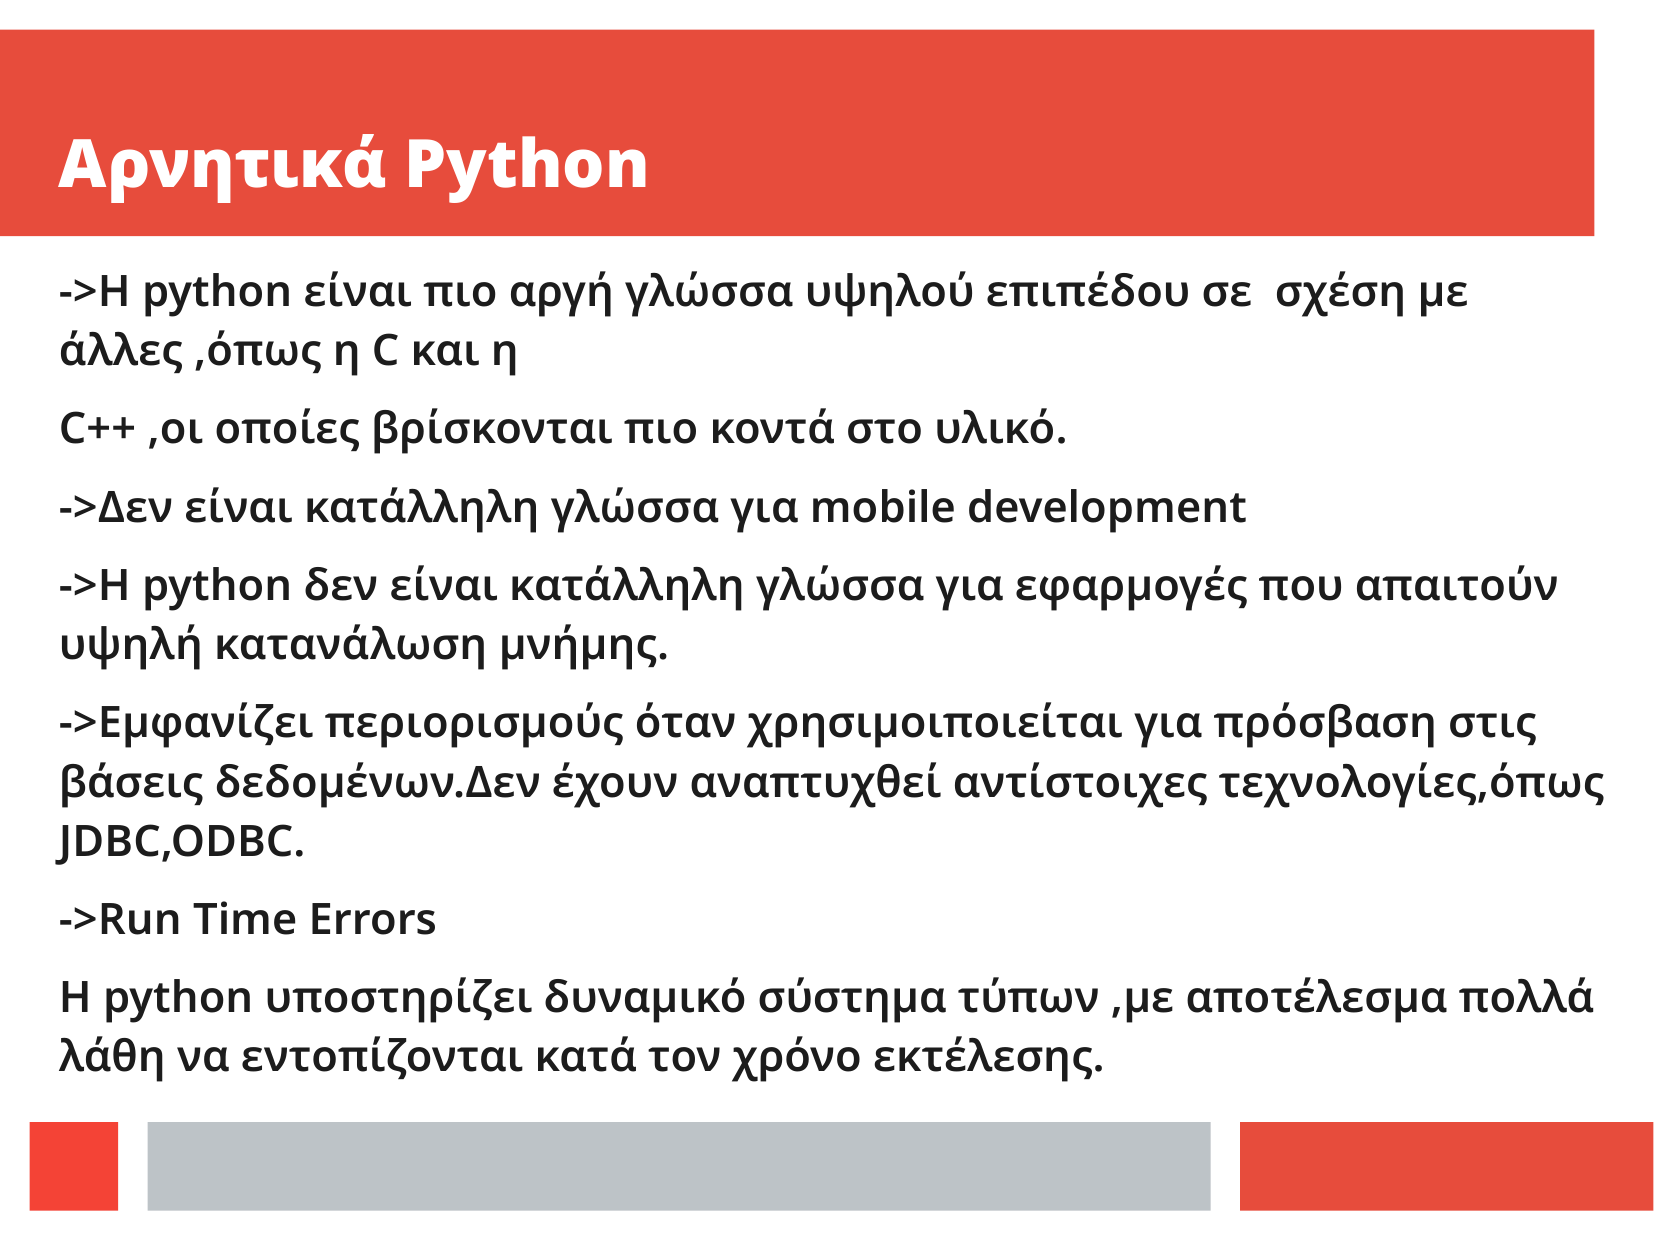

# Αρνητικά Python
->Η python είναι πιο αργή γλώσσα υψηλού επιπέδου σε σχέση με άλλες ,όπως η C και η
C++ ,οι οποίες βρίσκονται πιο κοντά στο υλικό.
->Δεν είναι κατάλληλη γλώσσα για mobile development
->Η python δεν είναι κατάλληλη γλώσσα για εφαρμογές που απαιτούν υψηλή κατανάλωση μνήμης.
->Εμφανίζει περιορισμούς όταν χρησιμοιποιείται για πρόσβαση στις βάσεις δεδομένων.Δεν έχουν αναπτυχθεί αντίστοιχες τεχνολογίες,όπως JDBC,ODBC.
->Run Time Errors
Η python υποστηρίζει δυναμικό σύστημα τύπων ,με αποτέλεσμα πολλά λάθη να εντοπίζονται κατά τον χρόνο εκτέλεσης.